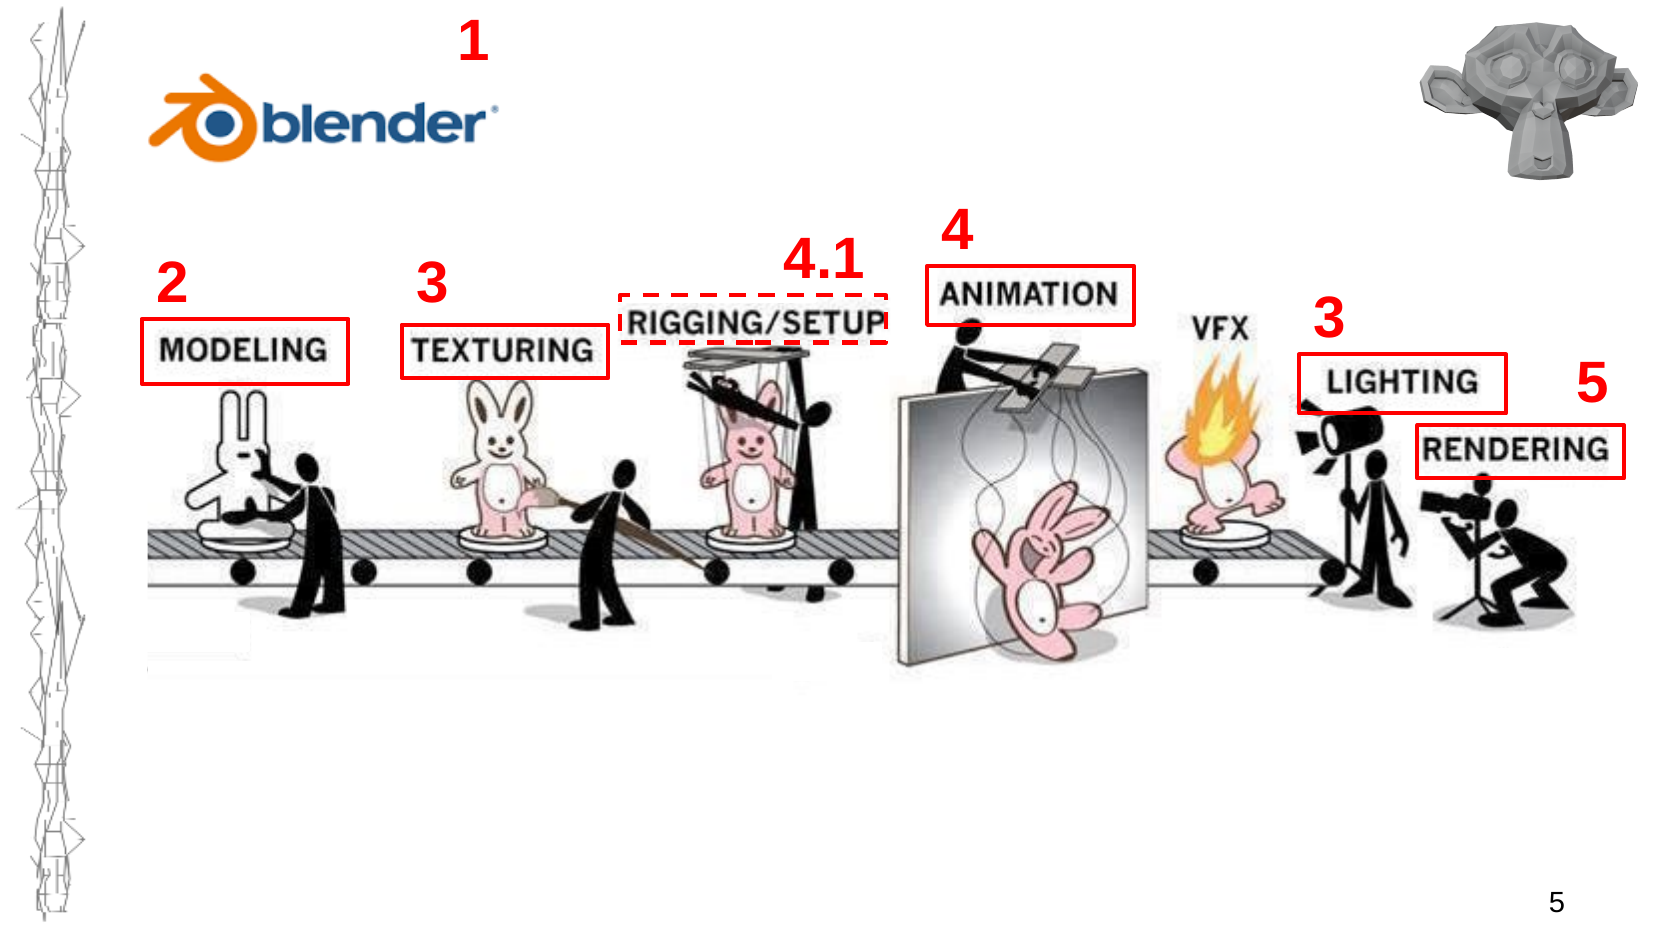

1
4
4.1
2
3
3
5
5